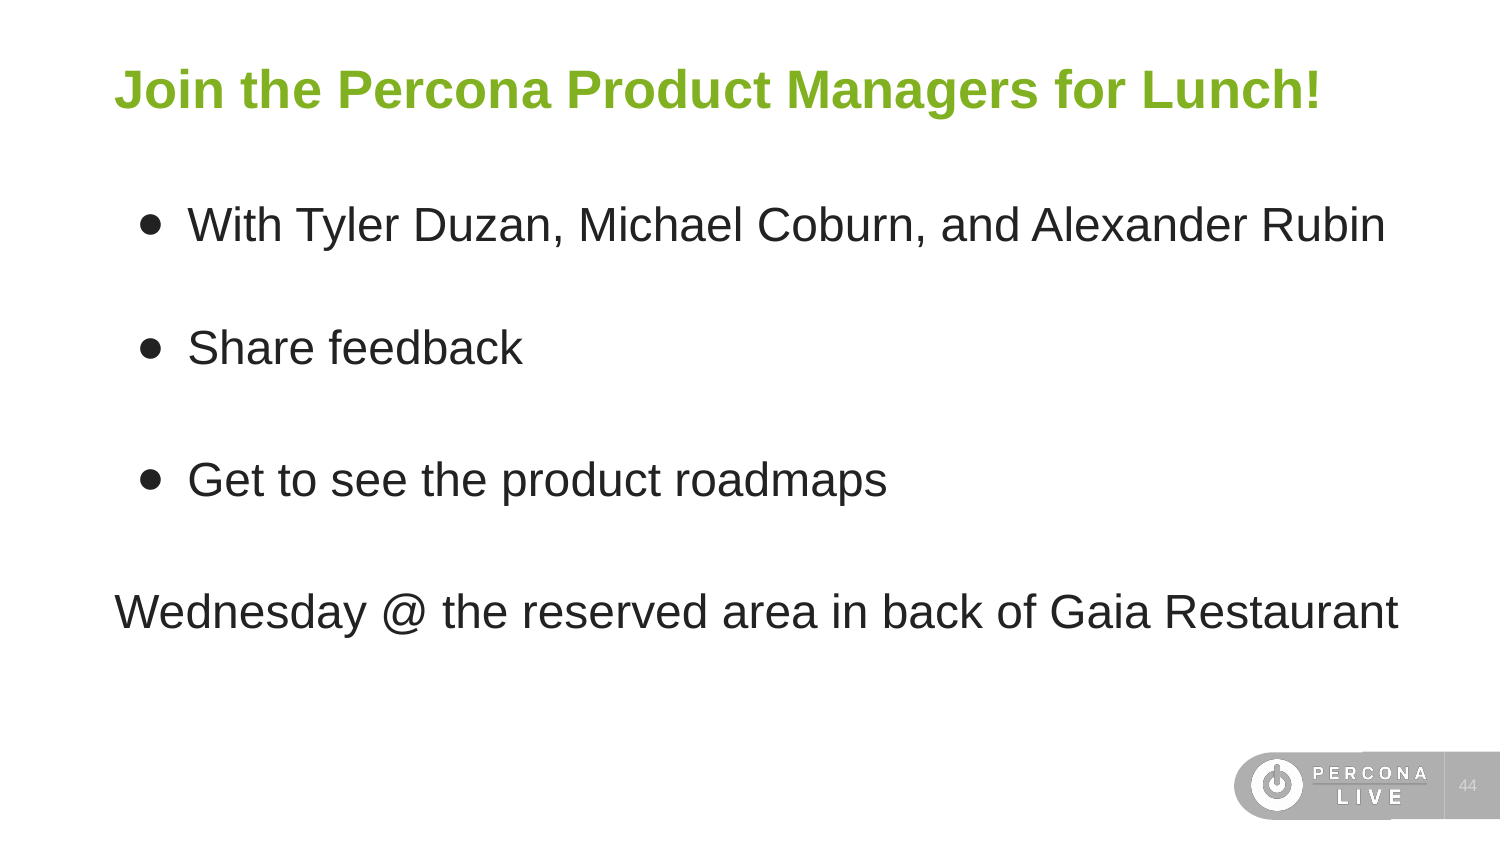

# Join the Percona Product Managers for Lunch!
With Tyler Duzan, Michael Coburn, and Alexander Rubin
Share feedback
Get to see the product roadmaps
Wednesday @ the reserved area in back of Gaia Restaurant